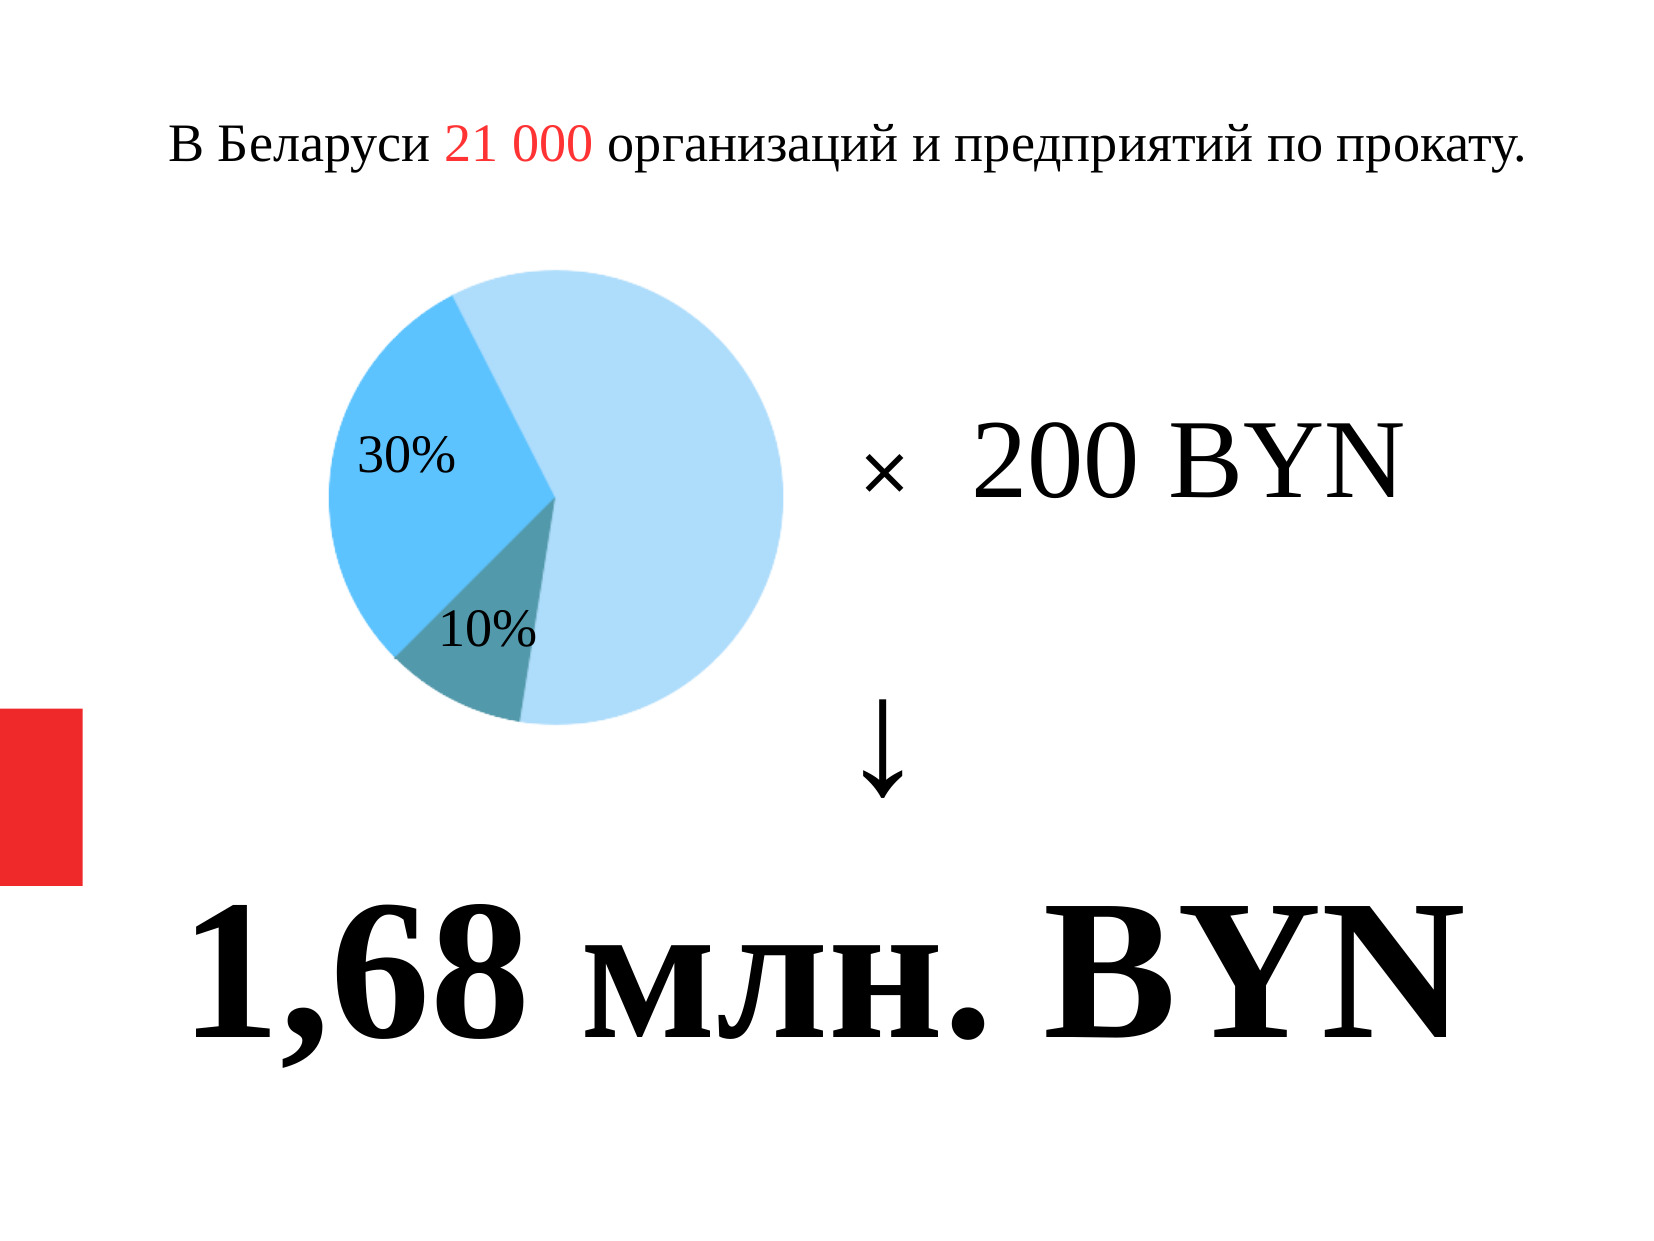

В Беларуси 21 000 организаций и предприятий по прокату.
200 BYN
30%
˟
10%
↓
1,68 млн. BYN